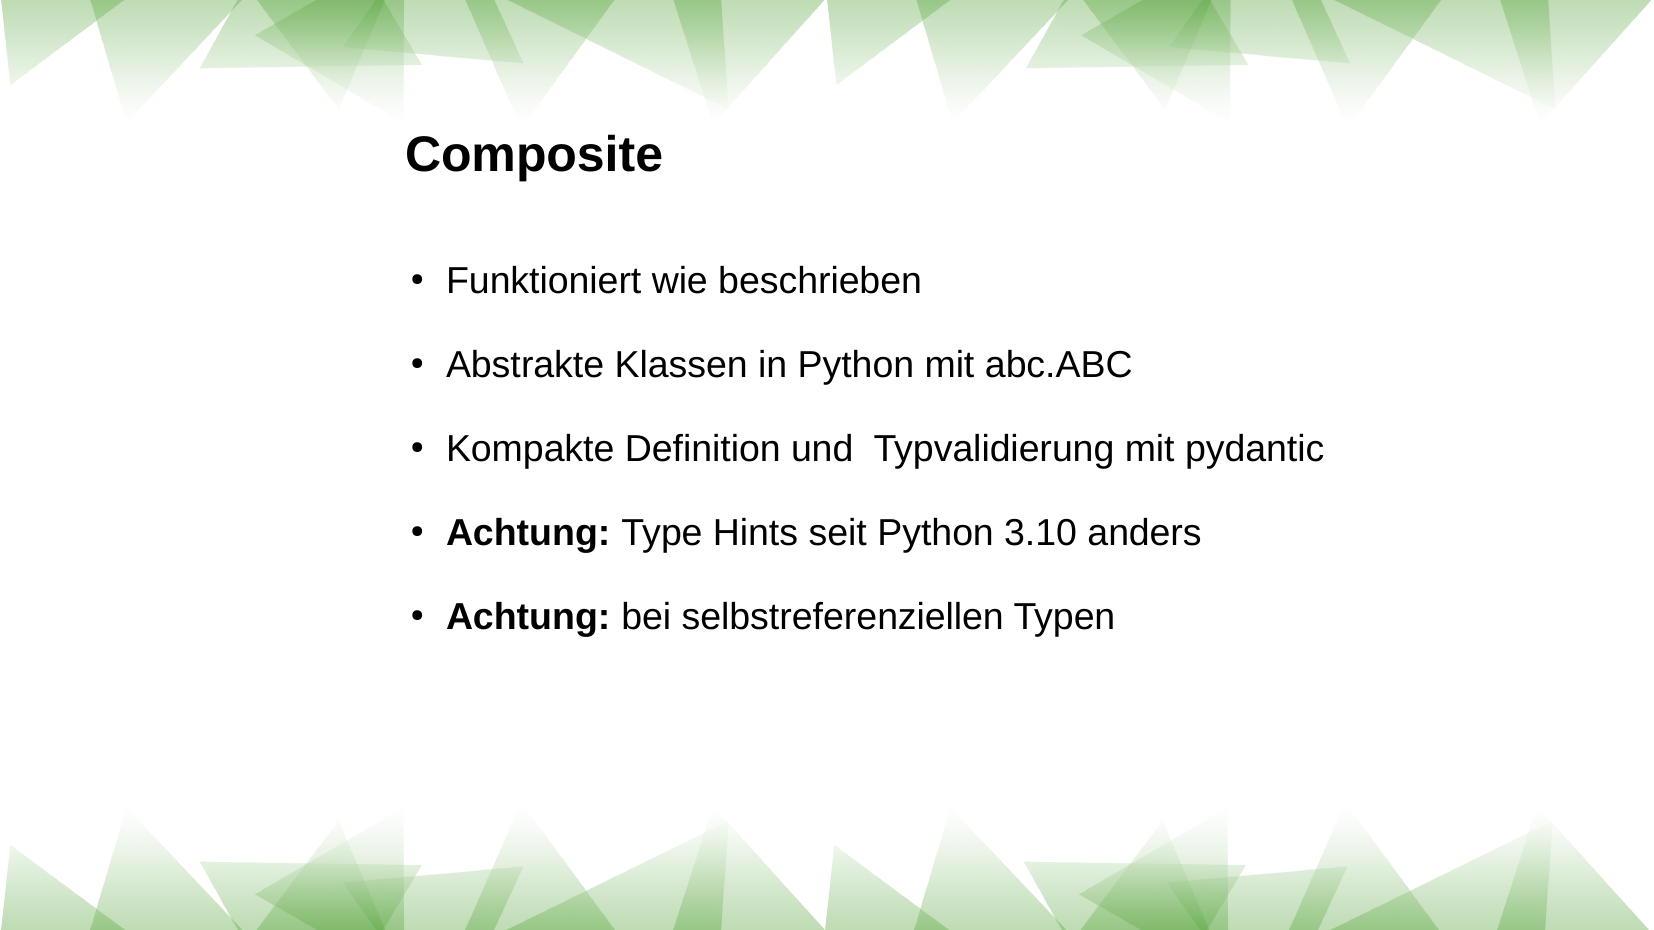

# Composite
Funktioniert wie beschrieben
Abstrakte Klassen in Python mit abc.ABC
Kompakte Definition und Typvalidierung mit pydantic
Achtung: Type Hints seit Python 3.10 anders
Achtung: bei selbstreferenziellen Typen